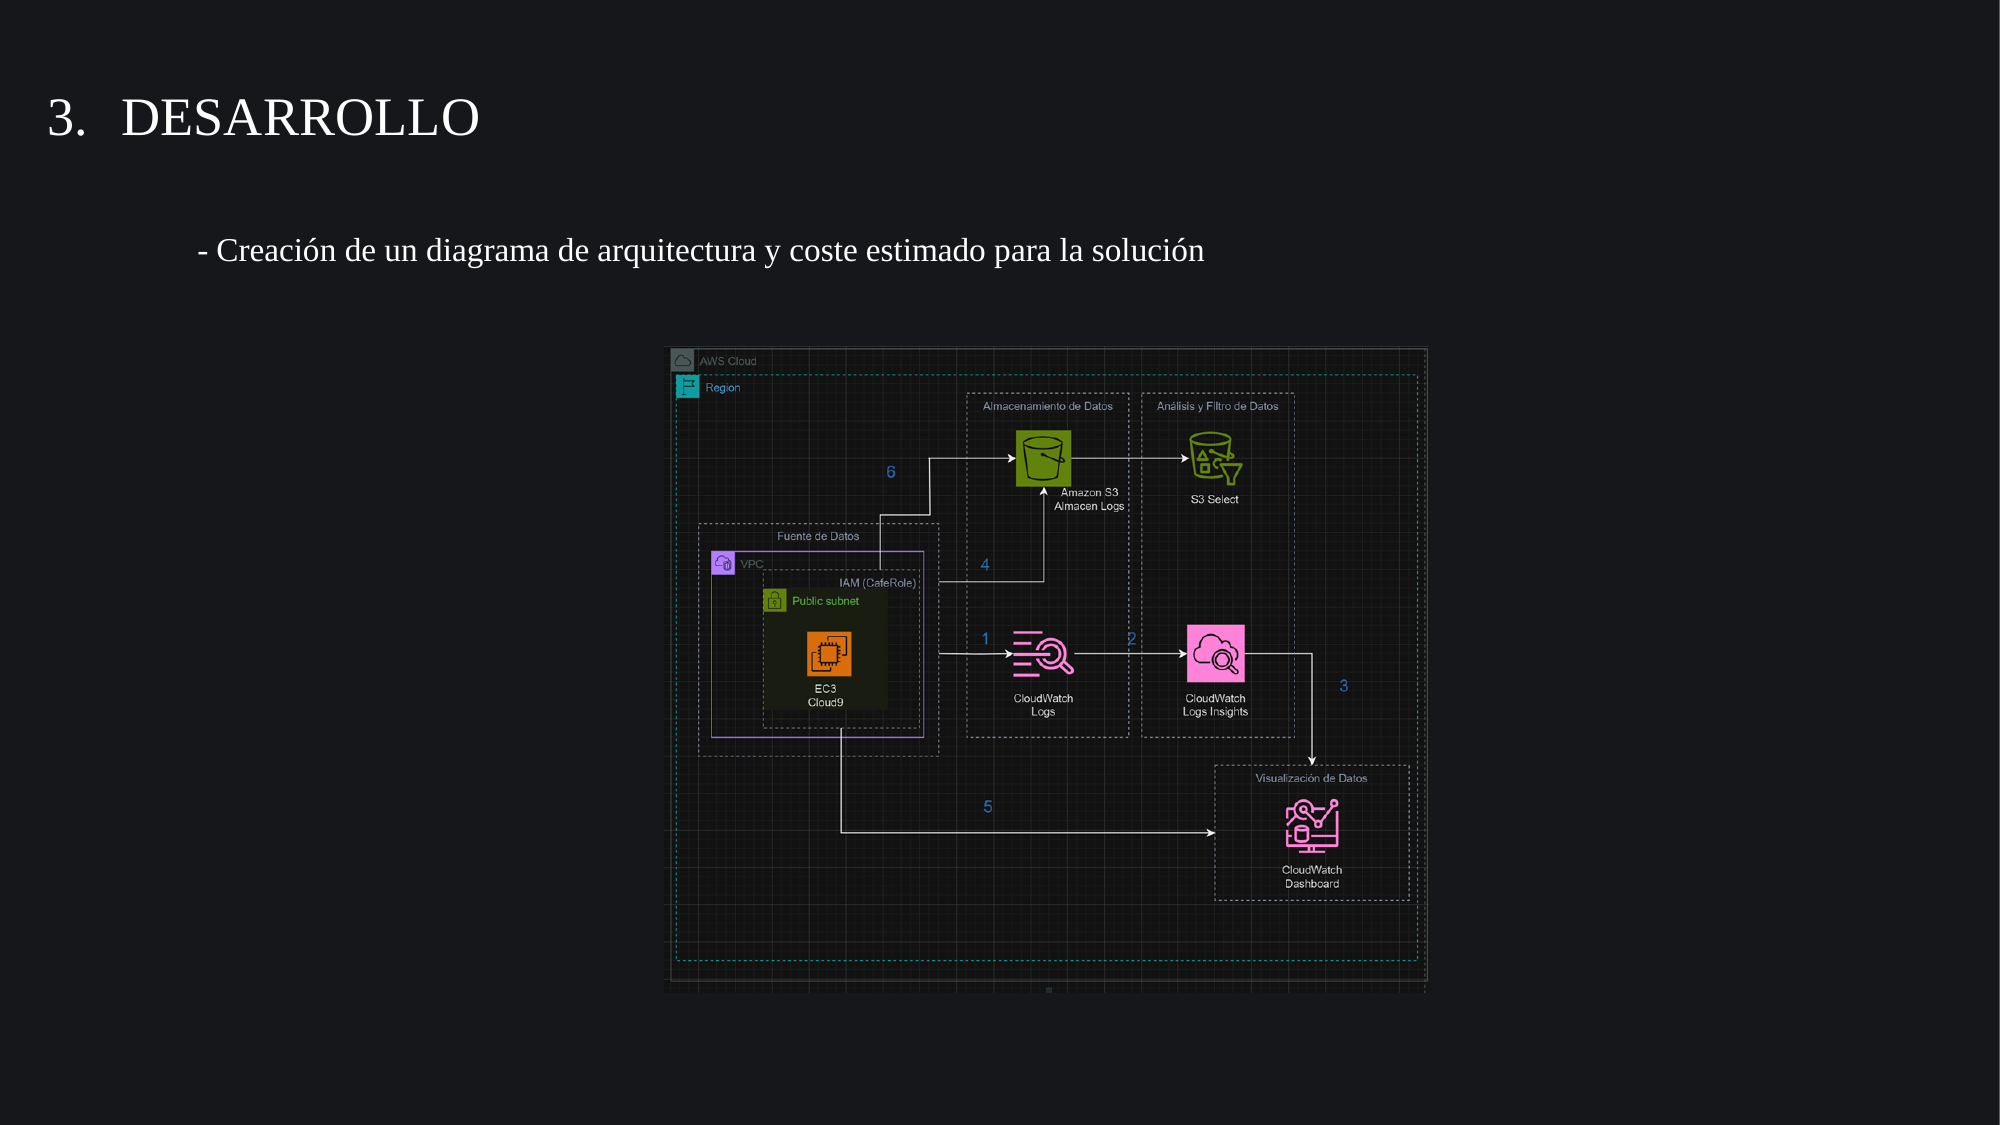

# 3.	DESARROLLO
 - Creación de un diagrama de arquitectura y coste estimado para la solución